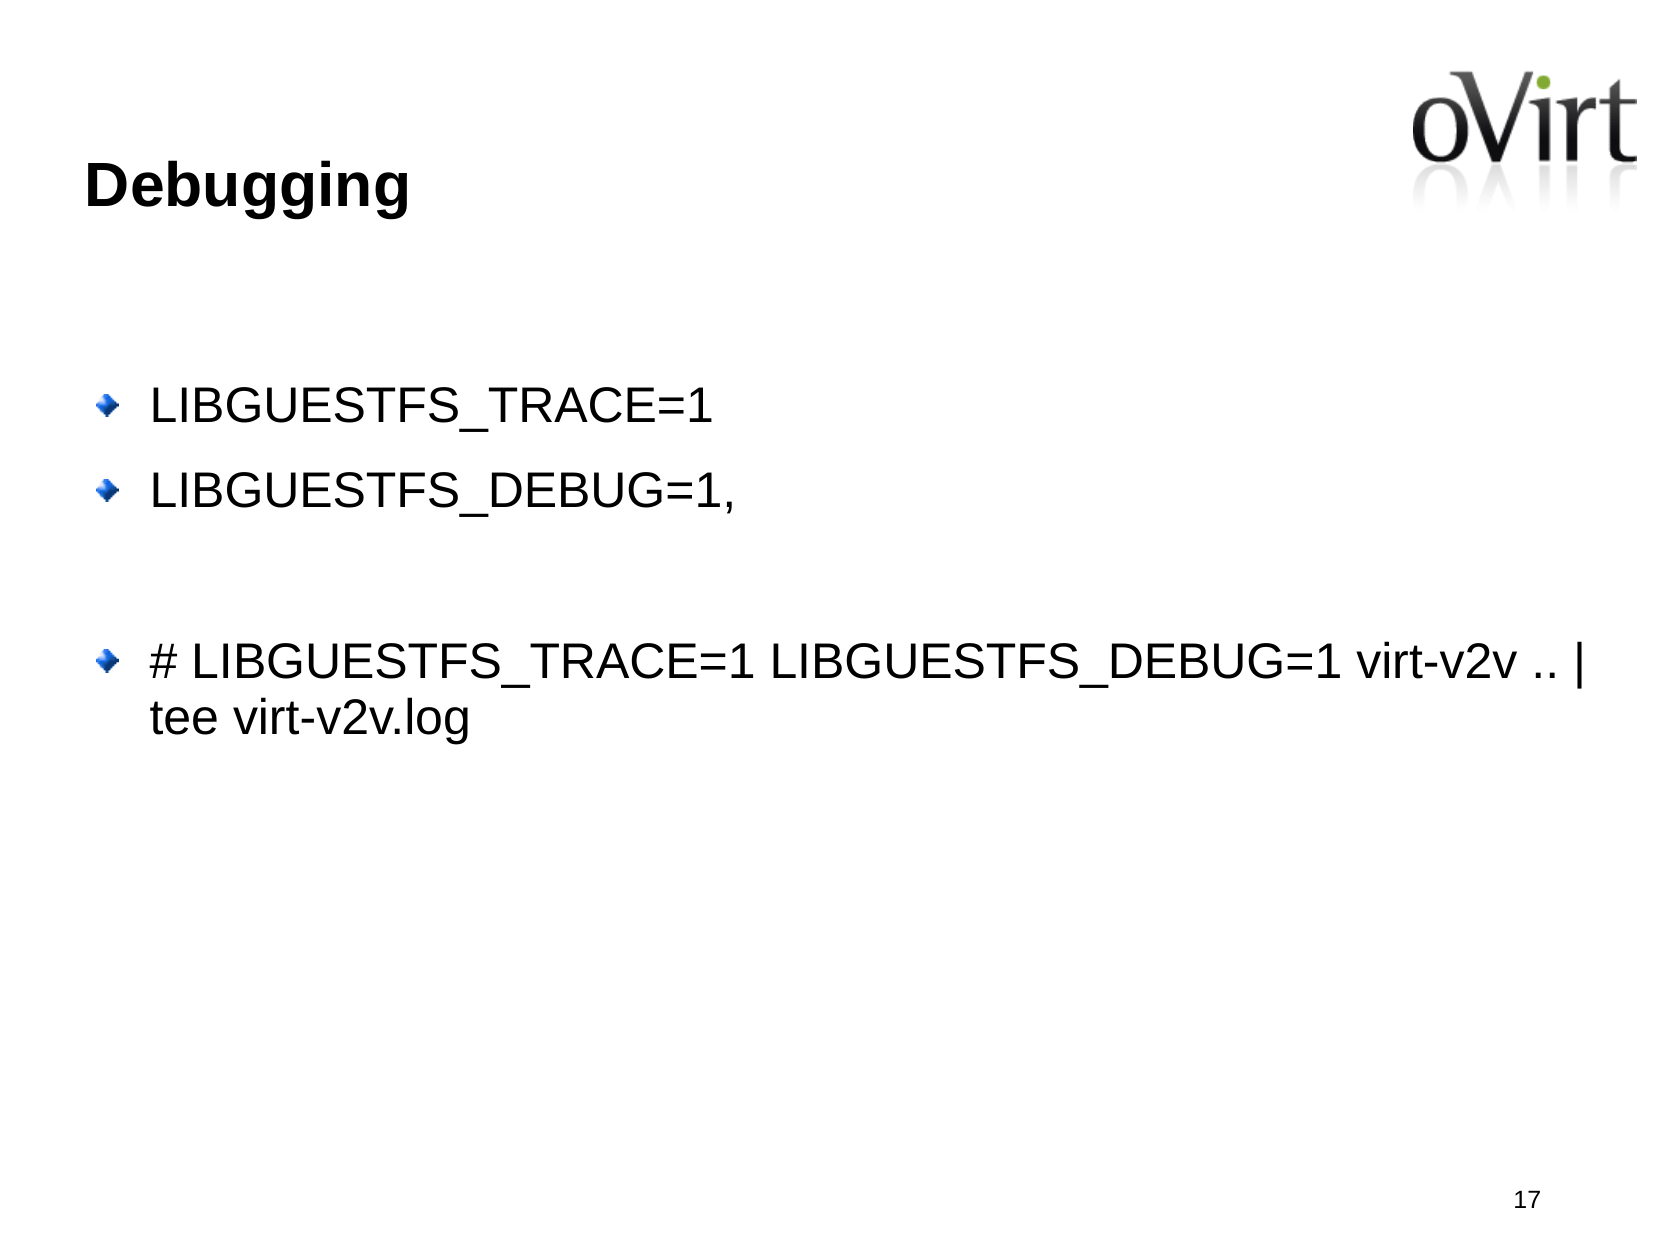

Debugging
# LIBGUESTFS_TRACE=1
LIBGUESTFS_DEBUG=1,
# LIBGUESTFS_TRACE=1 LIBGUESTFS_DEBUG=1 virt-v2v .. | tee virt-v2v.log